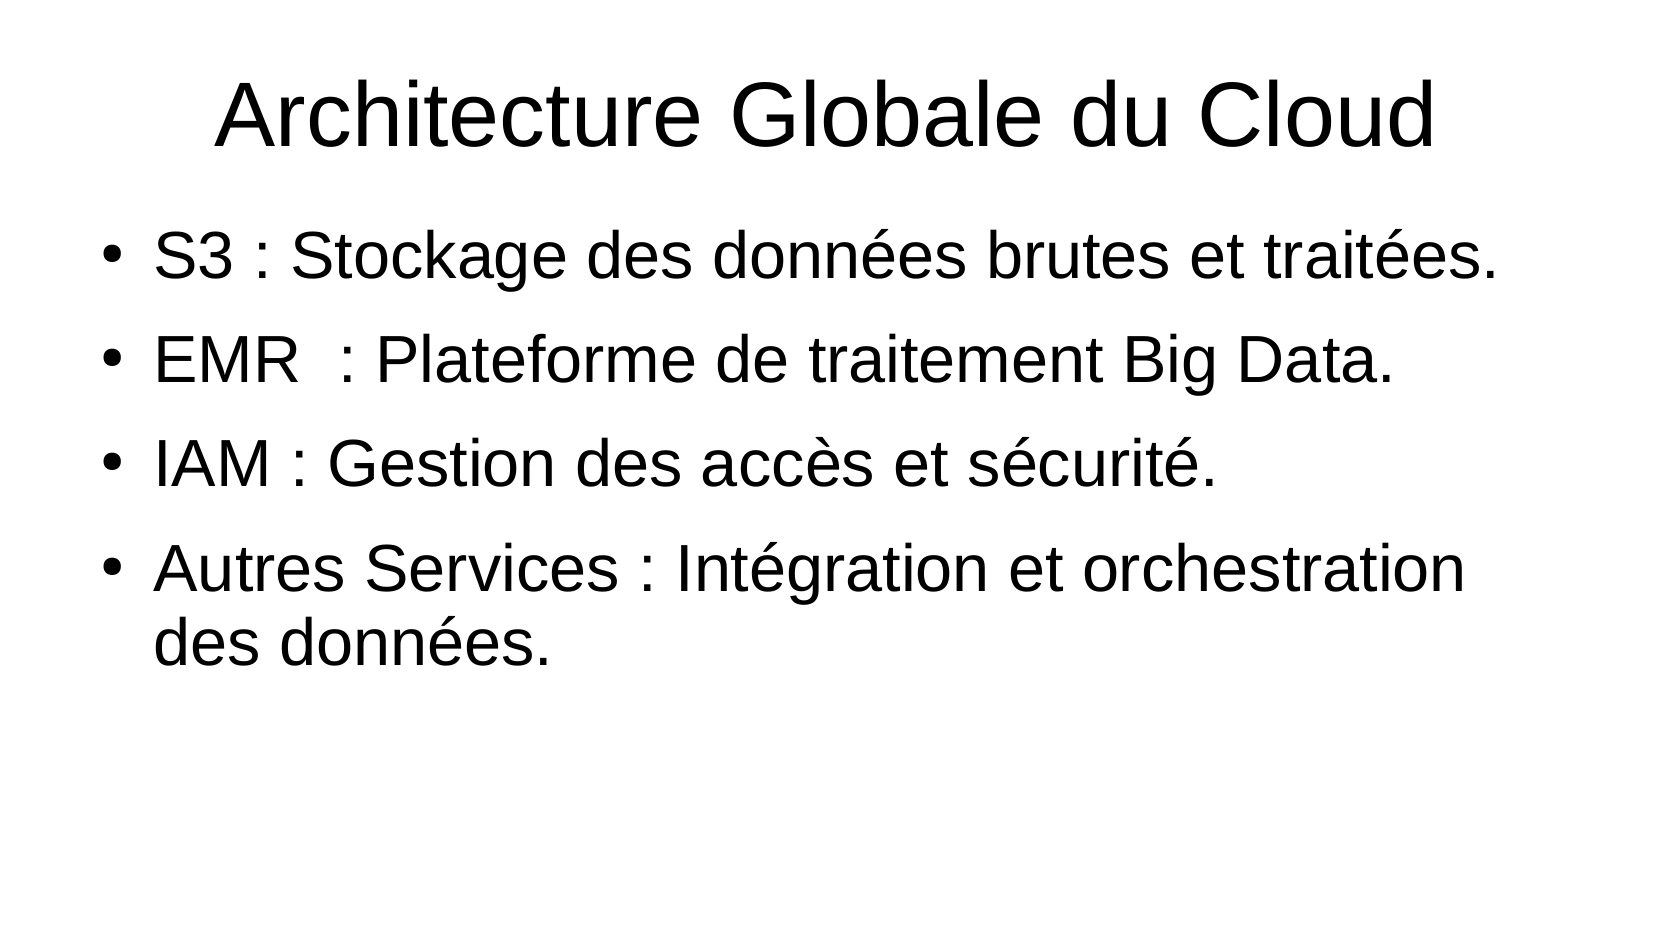

# Architecture Globale du Cloud
S3 : Stockage des données brutes et traitées.
EMR : Plateforme de traitement Big Data.
IAM : Gestion des accès et sécurité.
Autres Services : Intégration et orchestration des données.